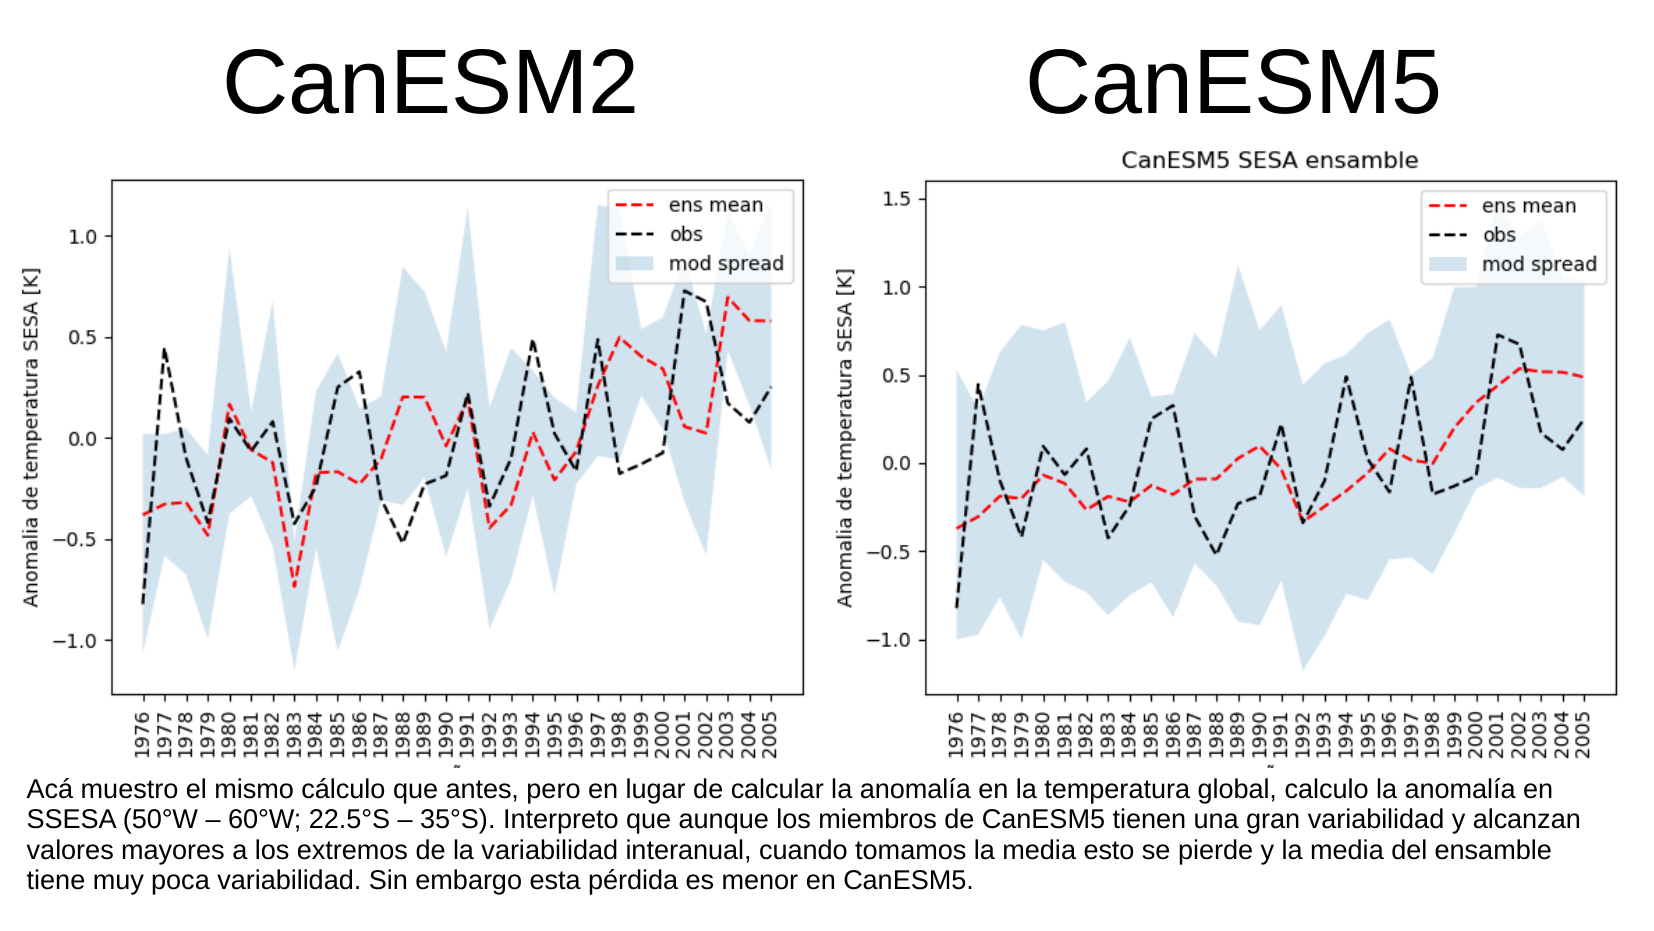

# CanESM2
CanESM5
Acá muestro el mismo cálculo que antes, pero en lugar de calcular la anomalía en la temperatura global, calculo la anomalía en SSESA (50°W – 60°W; 22.5°S – 35°S). Interpreto que aunque los miembros de CanESM5 tienen una gran variabilidad y alcanzan valores mayores a los extremos de la variabilidad interanual, cuando tomamos la media esto se pierde y la media del ensamble tiene muy poca variabilidad. Sin embargo esta pérdida es menor en CanESM5.